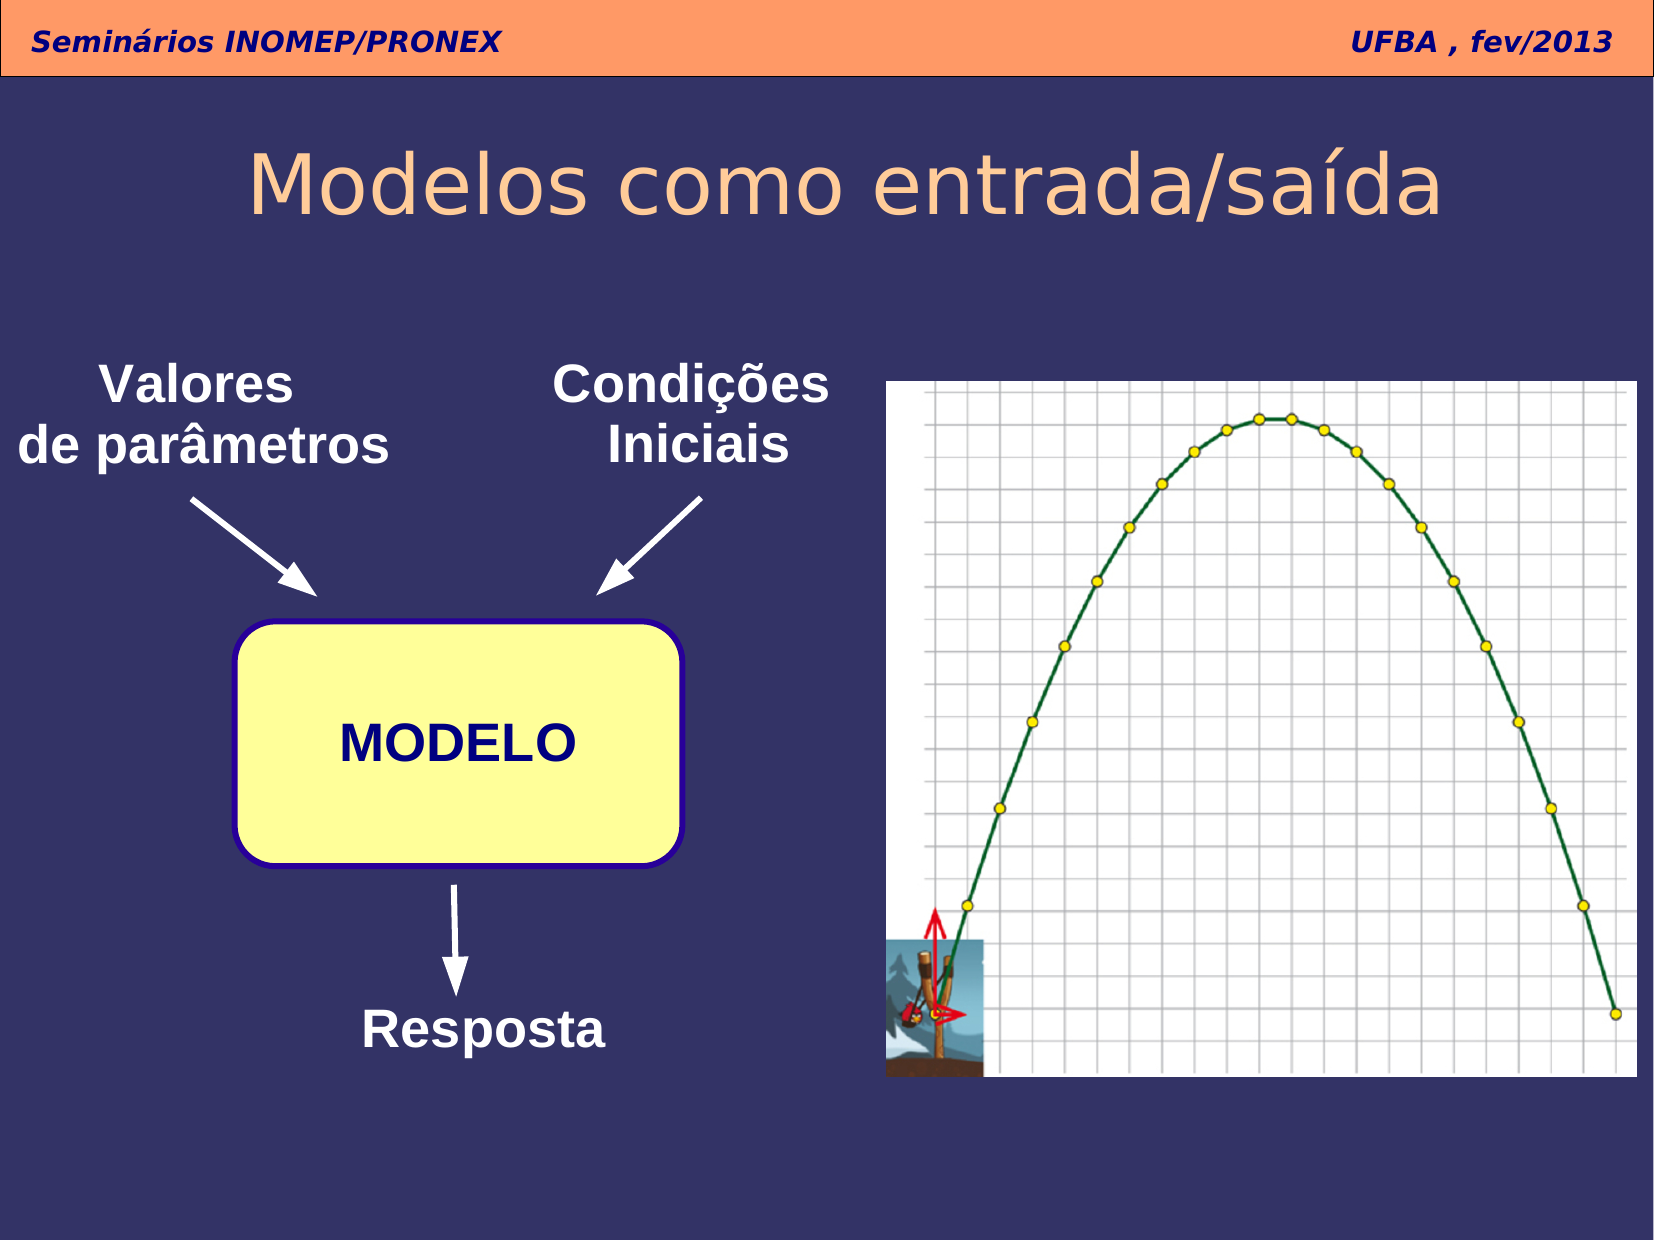

# Modelos como entrada/saída
Condições
Iniciais
Valores
de parâmetros
MODELO
Resposta